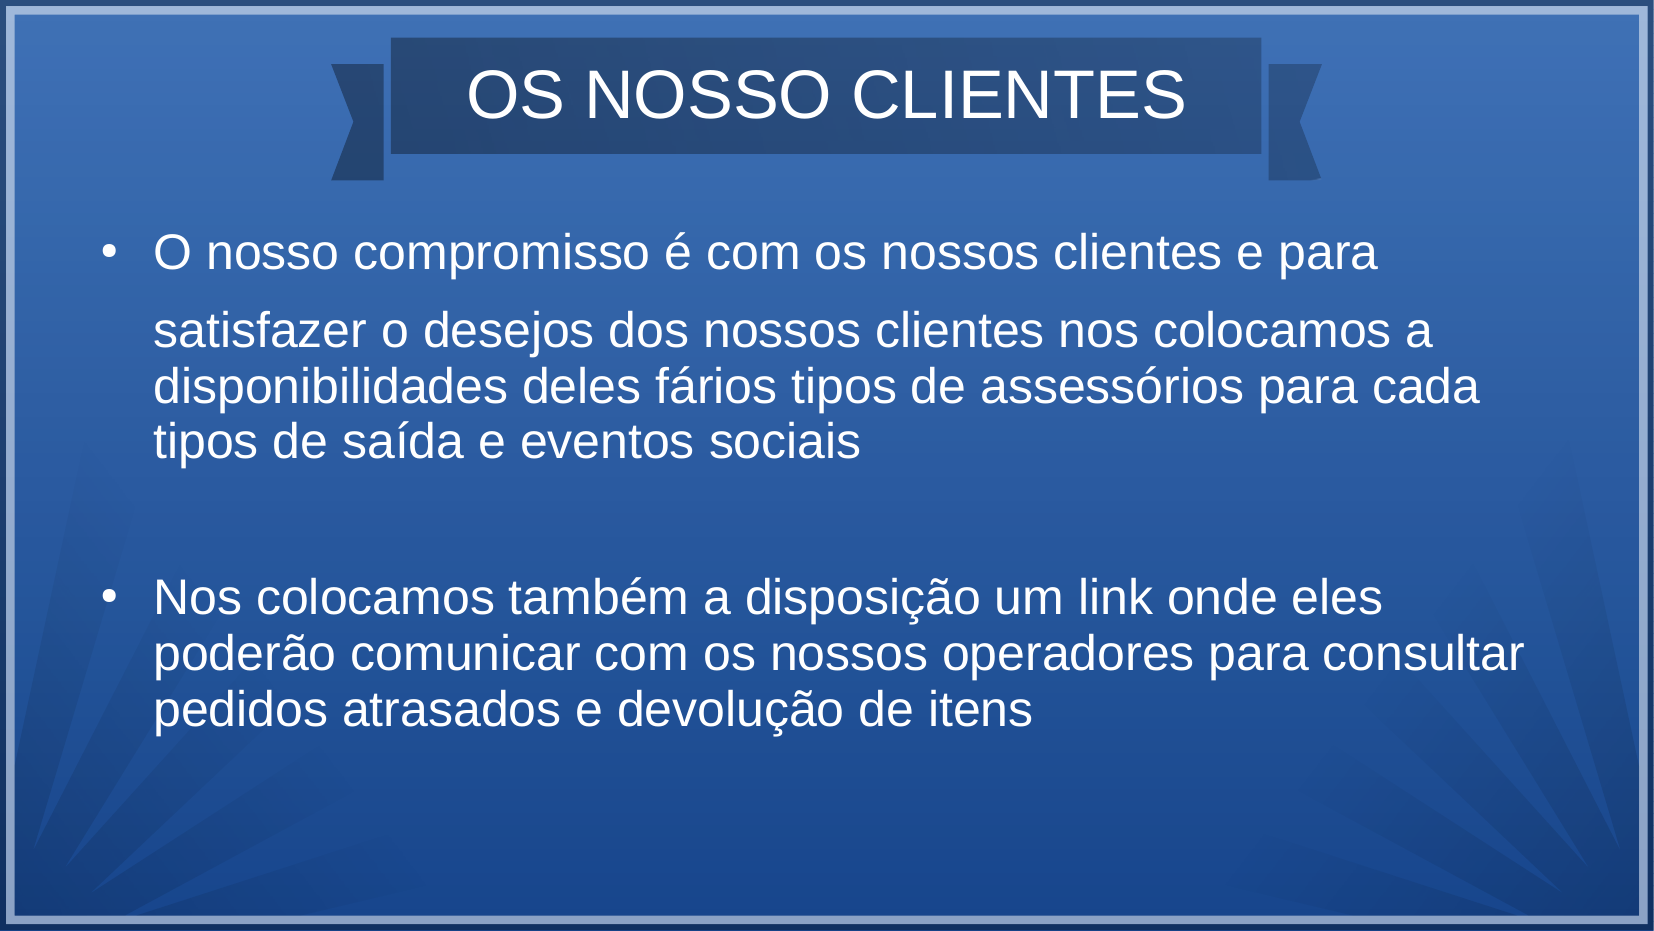

# OS NOSSO CLIENTES
O nosso compromisso é com os nossos clientes e para
satisfazer o desejos dos nossos clientes nos colocamos a disponibilidades deles fários tipos de assessórios para cada tipos de saída e eventos sociais
Nos colocamos também a disposição um link onde eles poderão comunicar com os nossos operadores para consultar pedidos atrasados e devolução de itens